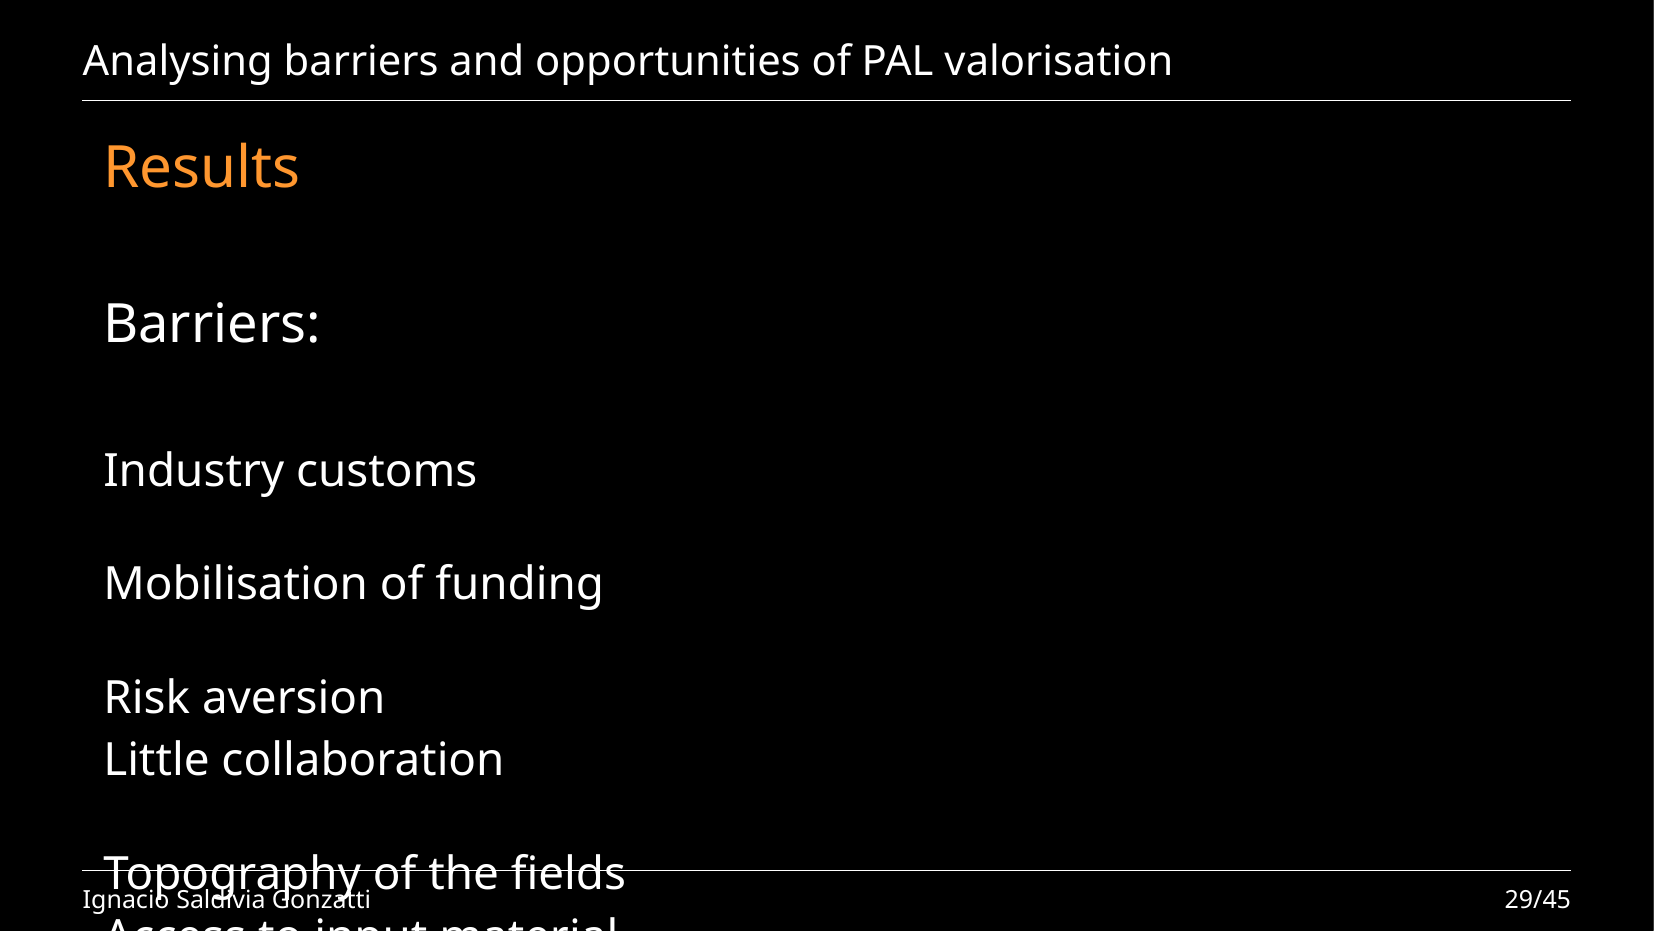

# Analysing barriers and opportunities of PAL valorisation
Results
Barriers:
Industry customs
Mobilisation of funding
Risk aversion
Little collaboration
Topography of the fields
Access to input material
Ignacio Saldivia Gonzatti
29